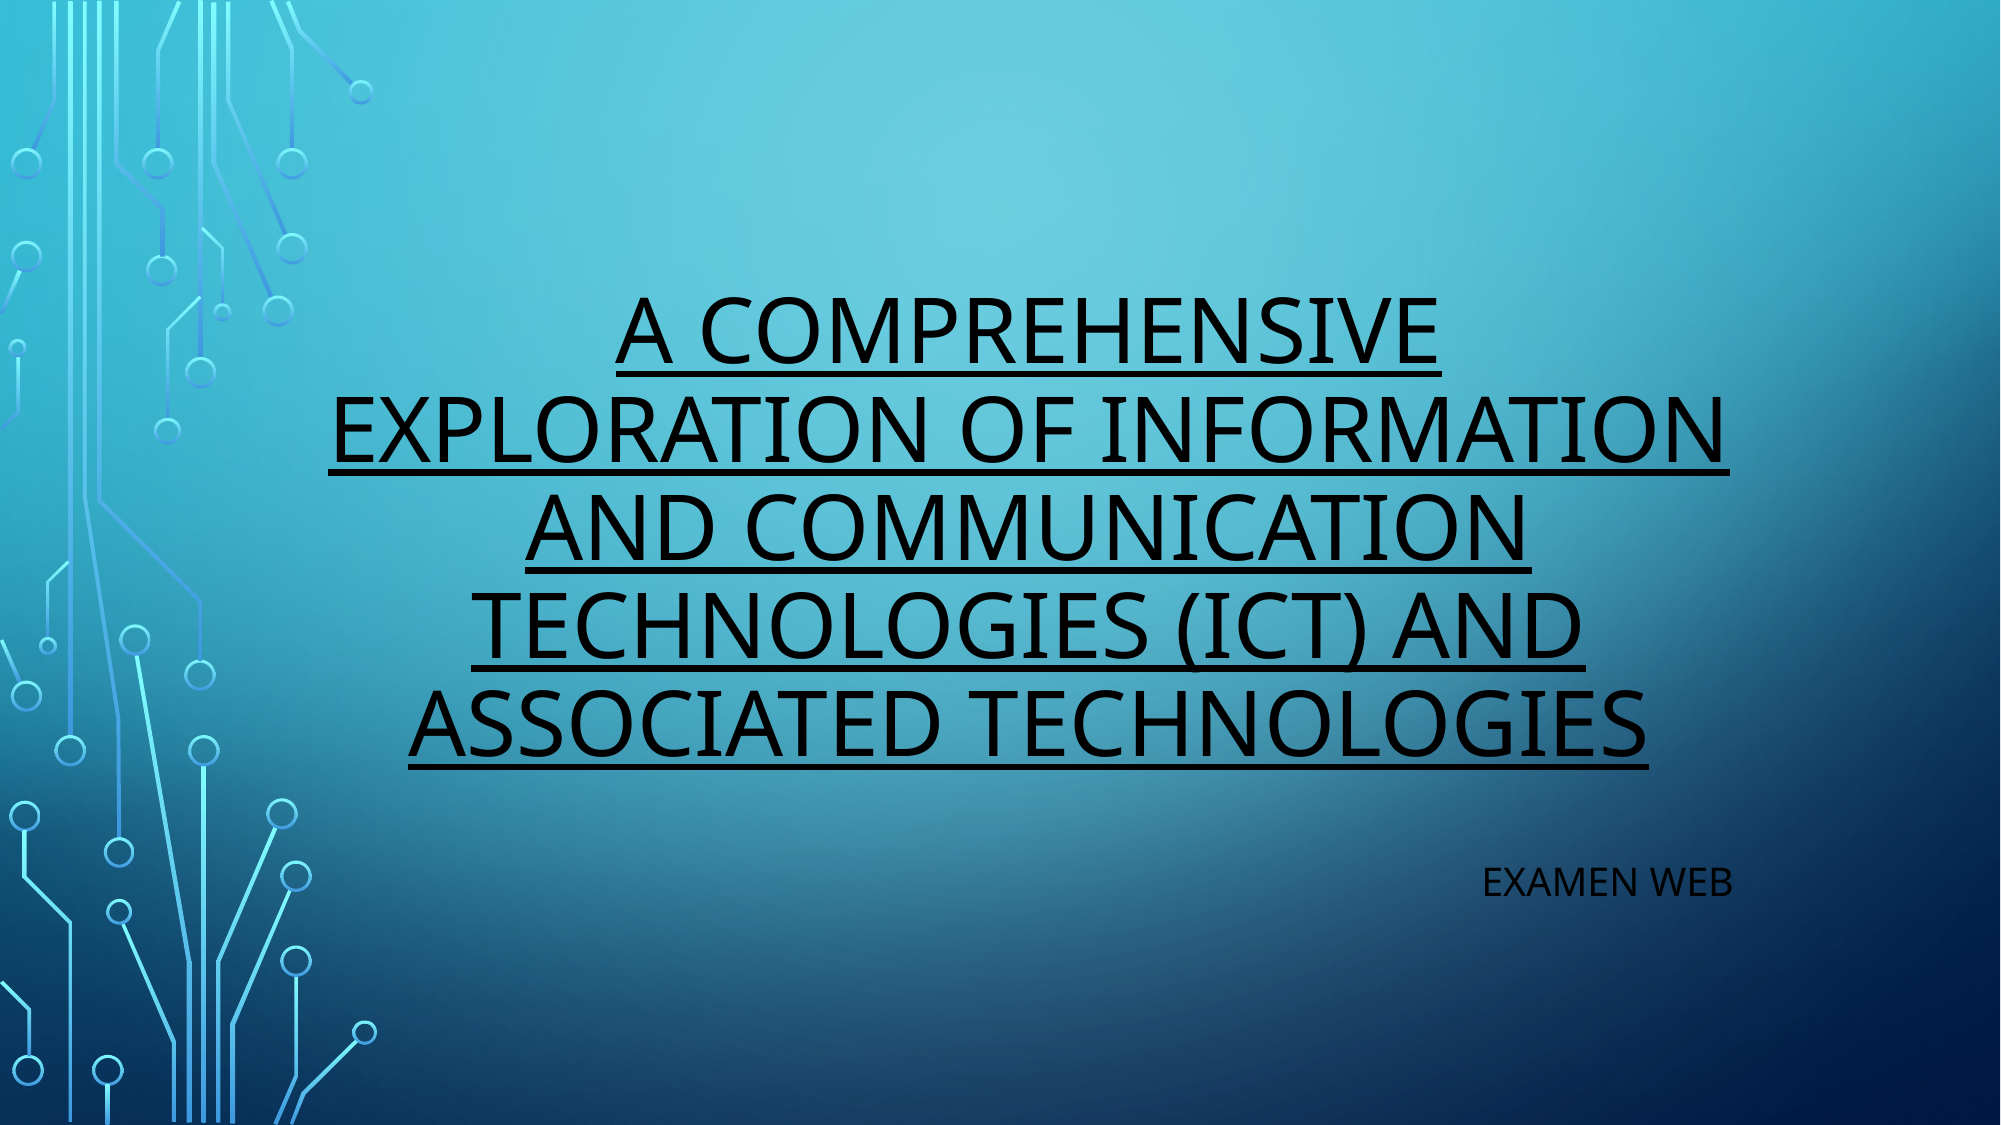

# A Comprehensive Exploration of Information and Communication Technologies (ICT) and Associated Technologies
Examen web